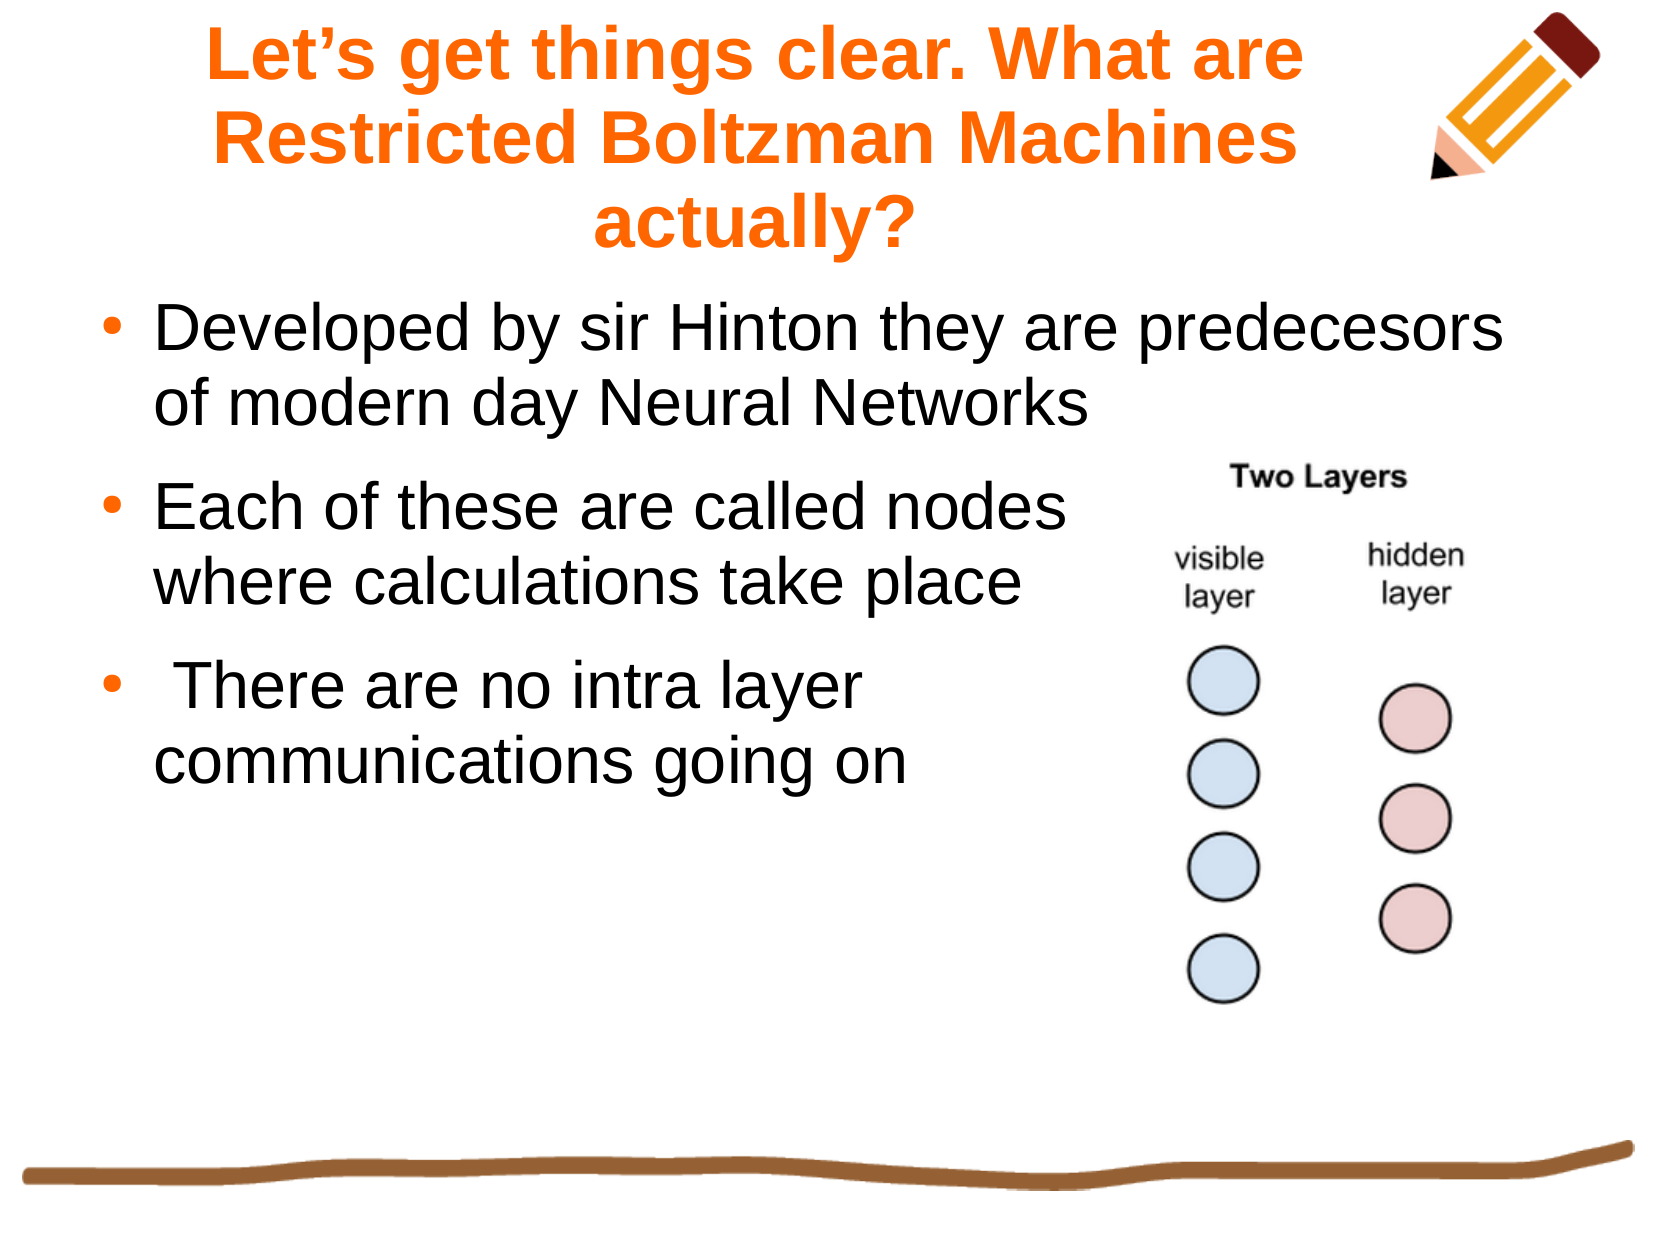

# Let’s get things clear. What are Restricted Boltzman Machines actually?
Developed by sir Hinton they are predecesors of modern day Neural Networks
Each of these are called nodes
where calculations take place
 There are no intra layer
communications going on